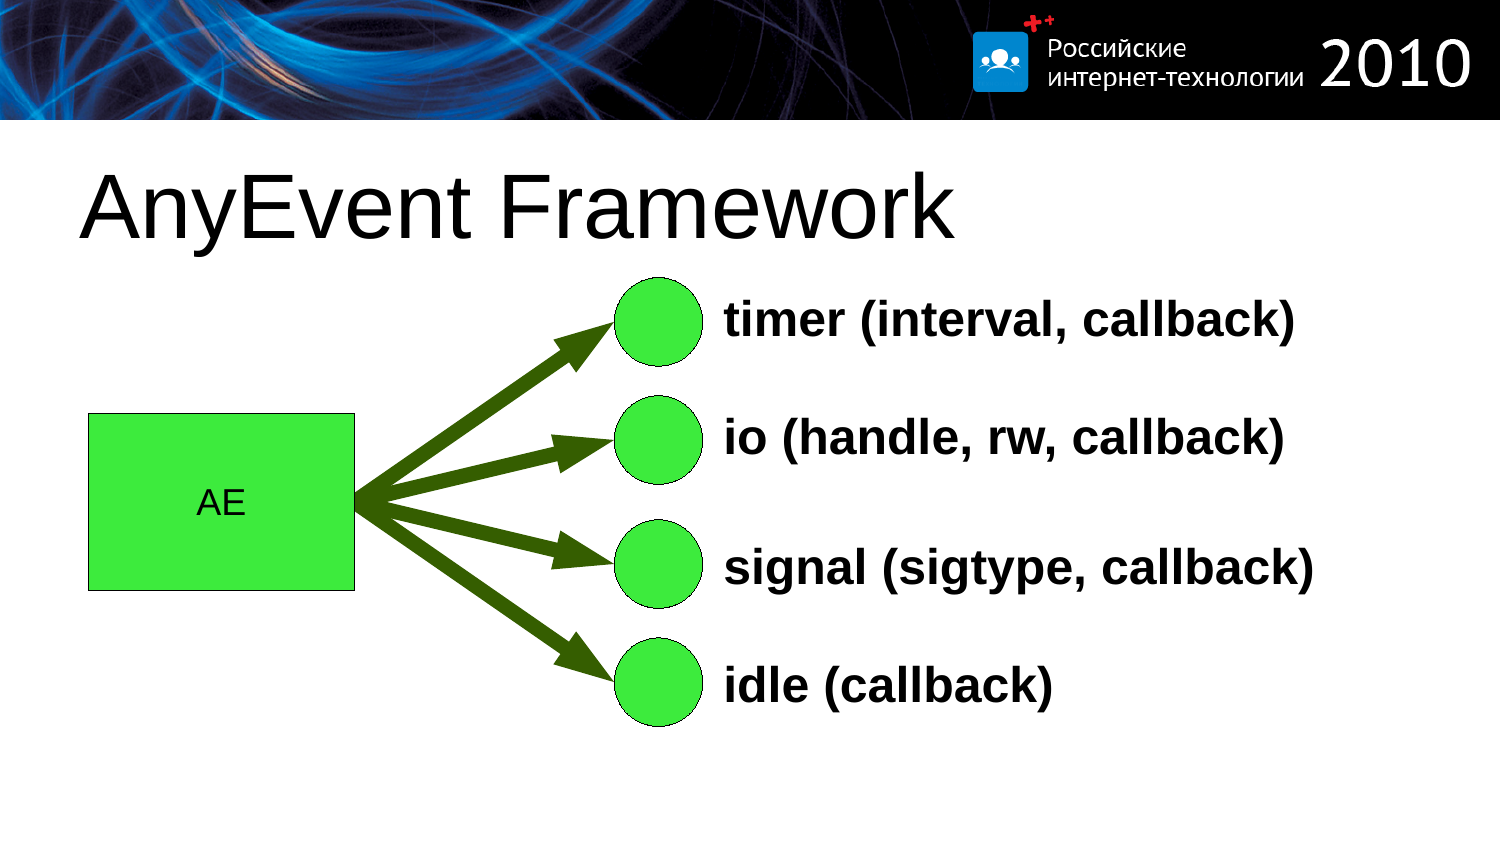

# AnyEvent Framework
timer (interval, callback)
io (handle, rw, callback)
AE
signal (sigtype, callback)
idle (callback)